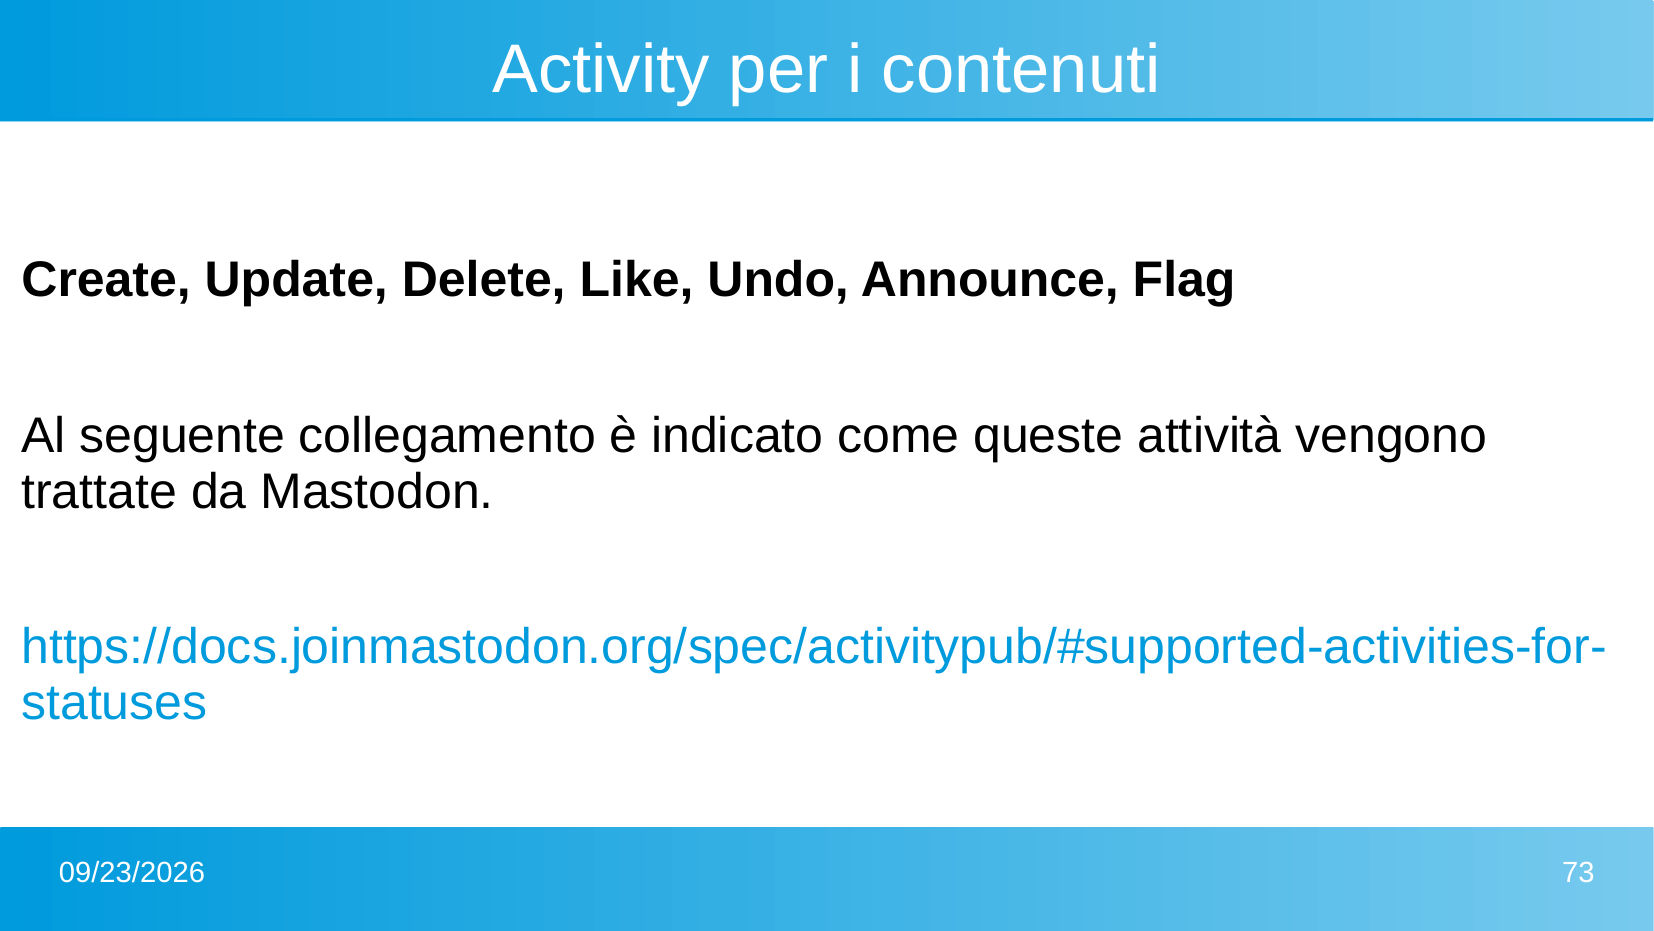

# Activity per i contenuti
Create, Update, Delete, Like, Undo, Announce, Flag
Al seguente collegamento è indicato come queste attività vengono trattate da Mastodon.
https://docs.joinmastodon.org/spec/activitypub/#supported-activities-for-statuses
73